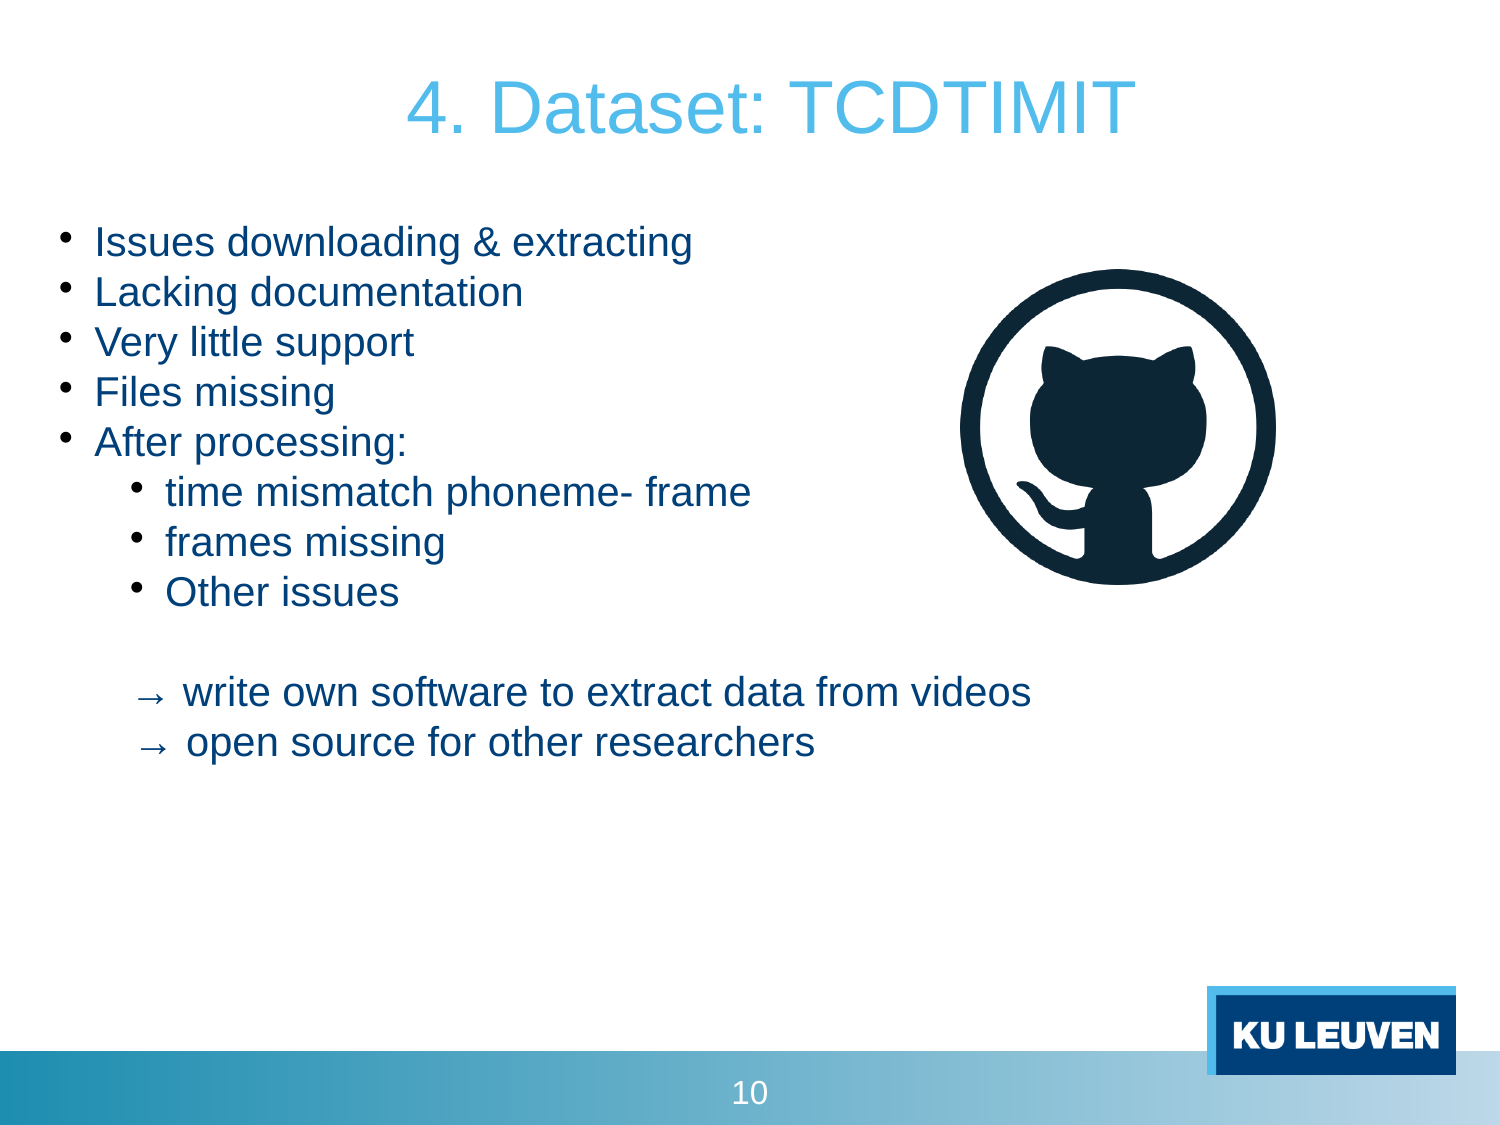

4. Dataset: TCDTIMIT
Issues downloading & extracting
Lacking documentation
Very little support
Files missing
After processing:
time mismatch phoneme- frame
frames missing
Other issues
→ write own software to extract data from videos
	→ open source for other researchers